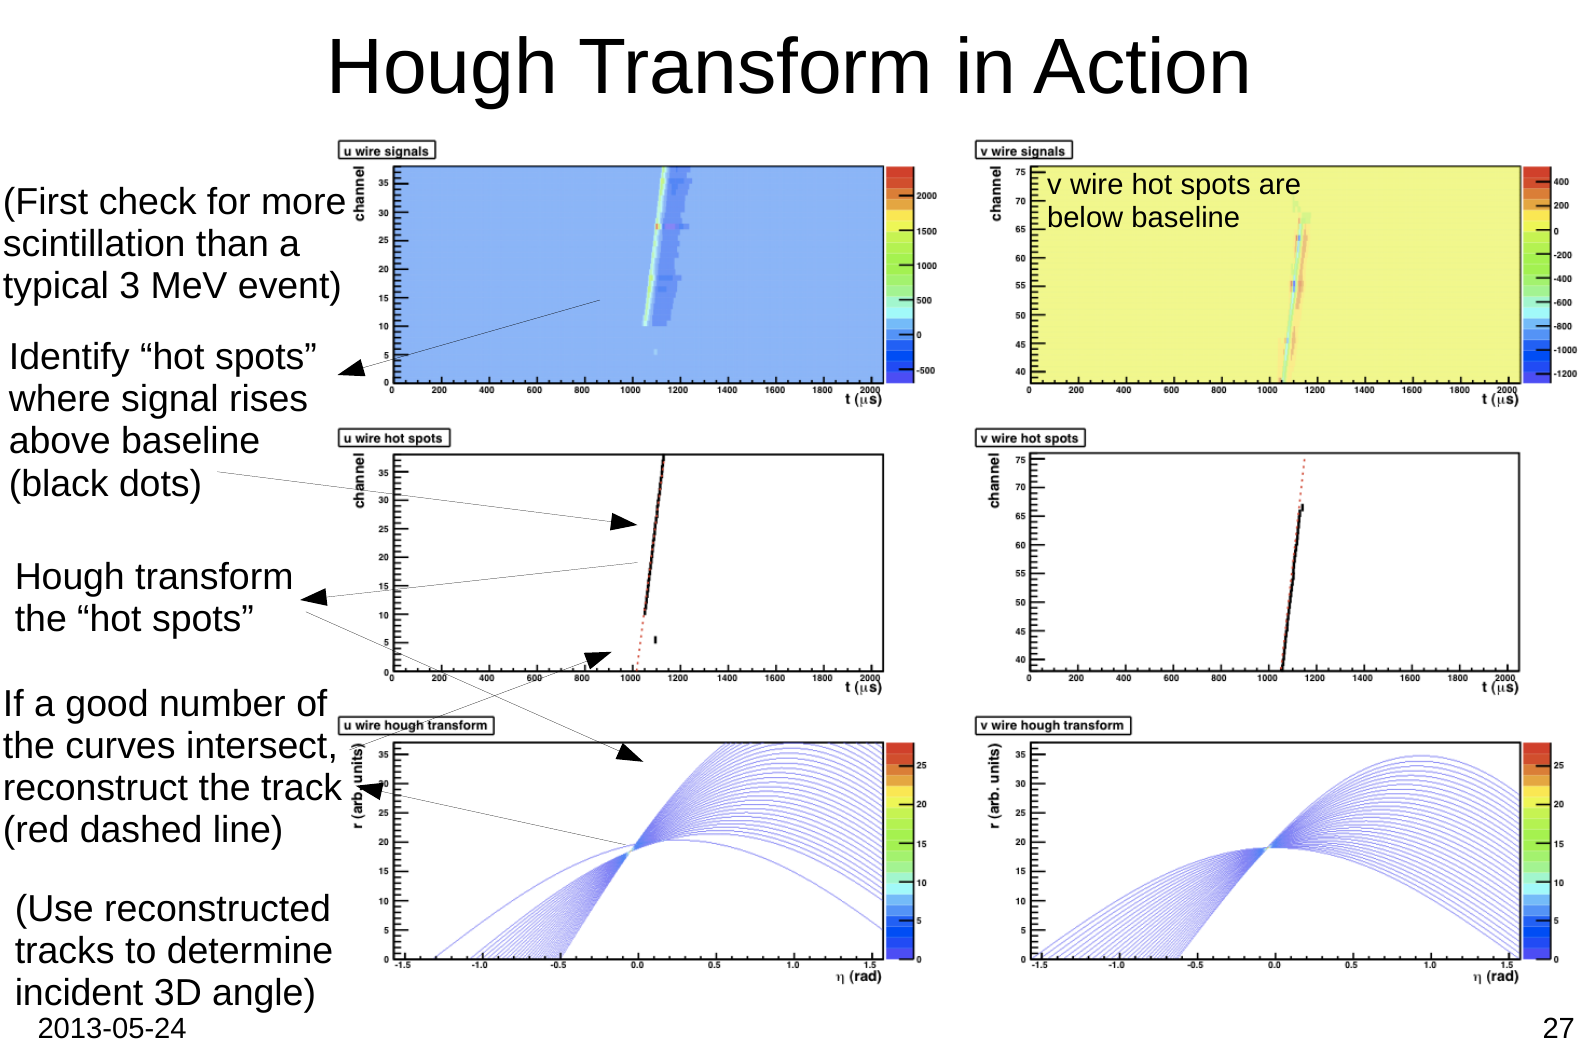

# Hough Transform in Action
v wire hot spots are below baseline
(First check for more scintillation than a typical 3 MeV event)
Identify “hot spots” where signal rises above baseline
(black dots)
Hough transform the “hot spots”
If a good number of the curves intersect, reconstruct the track
(red dashed line)
(Use reconstructed tracks to determine incident 3D angle)
2013-05-24
27